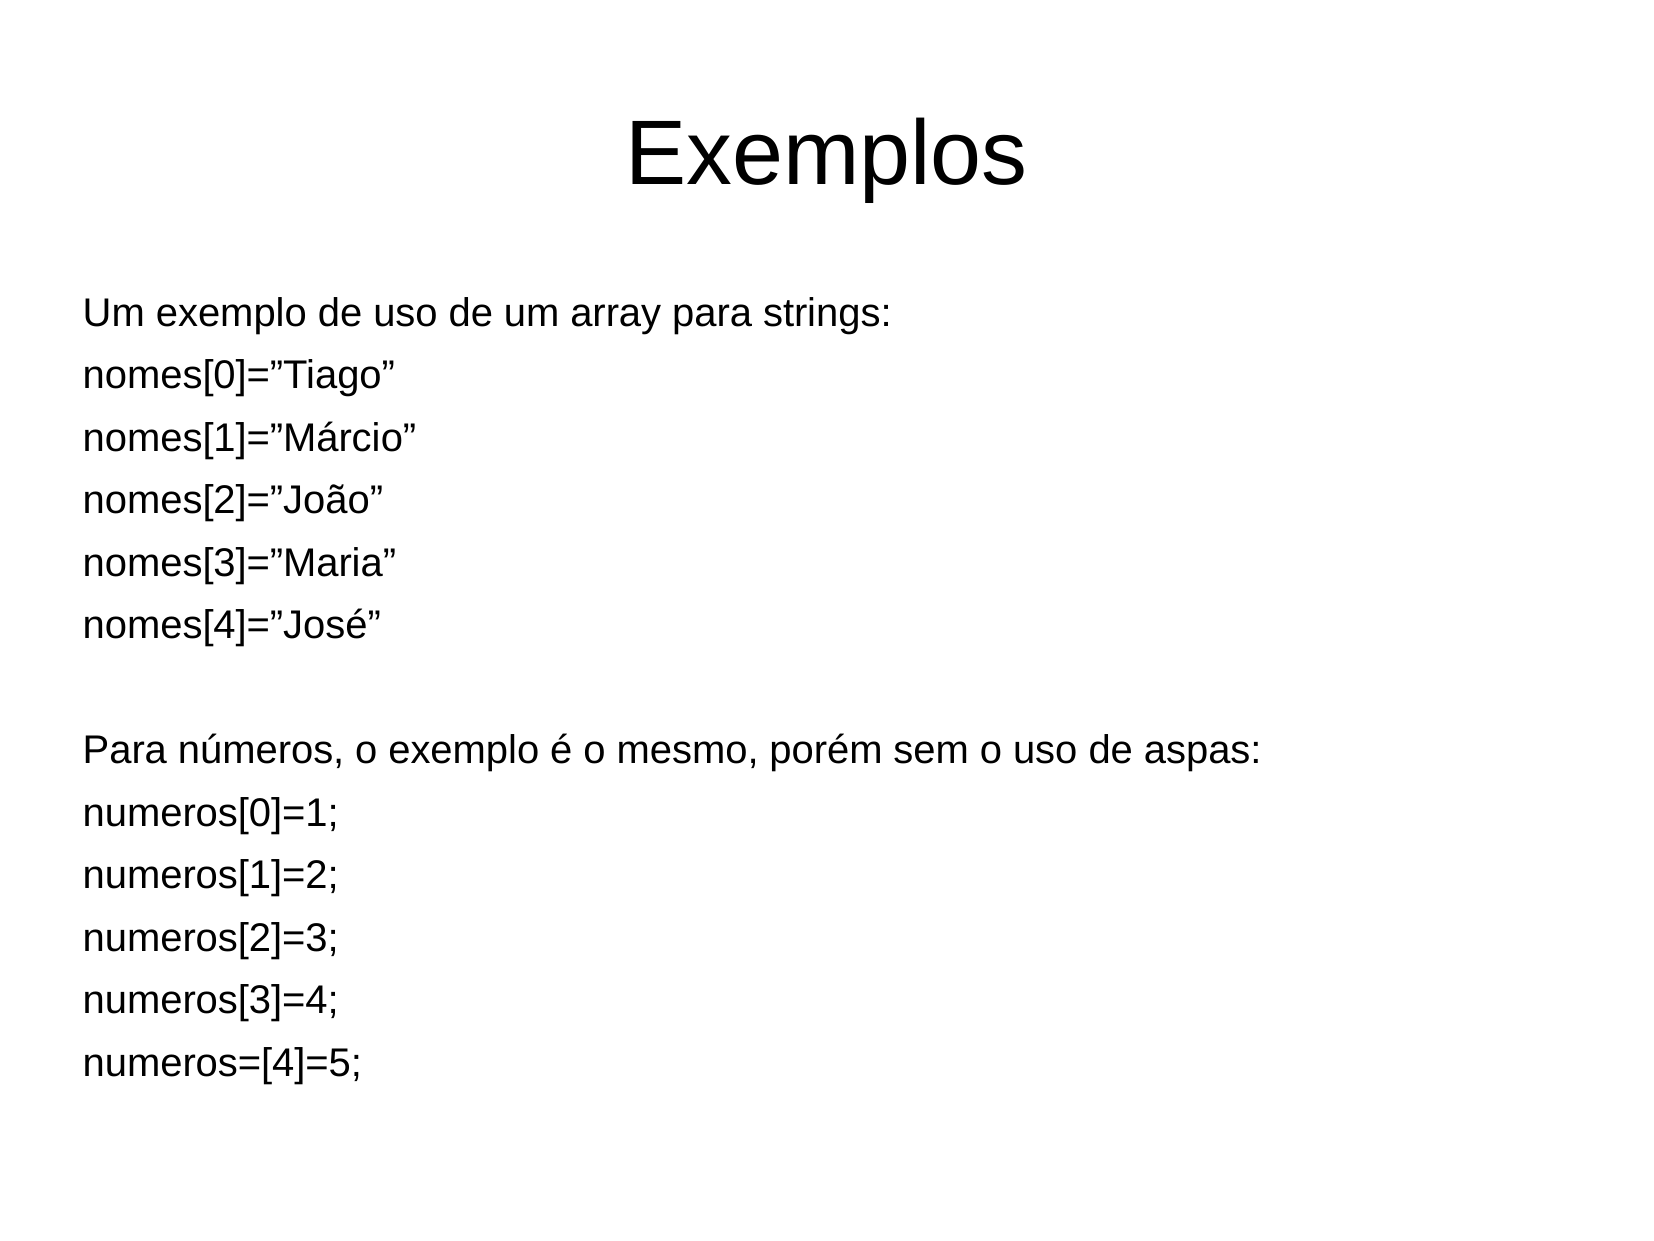

# Exemplos
Um exemplo de uso de um array para strings:
nomes[0]=”Tiago”
nomes[1]=”Márcio”
nomes[2]=”João”
nomes[3]=”Maria”
nomes[4]=”José”
Para números, o exemplo é o mesmo, porém sem o uso de aspas:
numeros[0]=1;
numeros[1]=2;
numeros[2]=3;
numeros[3]=4;
numeros=[4]=5;